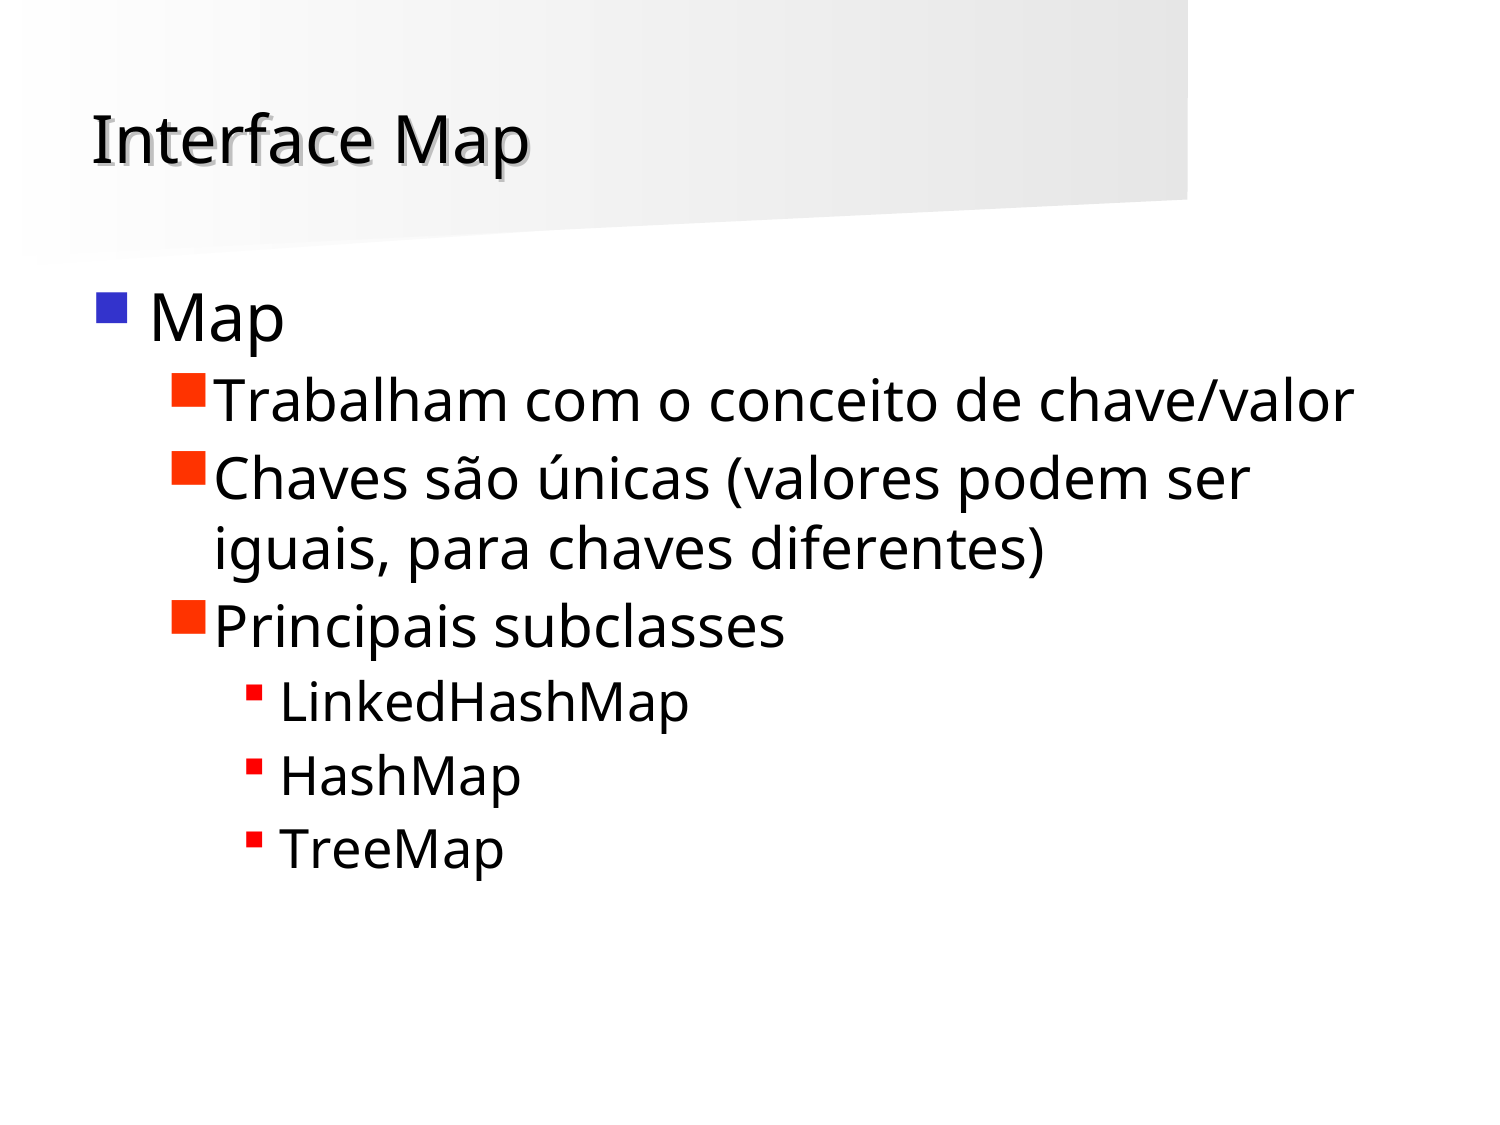

# Interface Map
Map
Trabalham com o conceito de chave/valor
Chaves são únicas (valores podem ser iguais, para chaves diferentes)
Principais subclasses
LinkedHashMap
HashMap
TreeMap